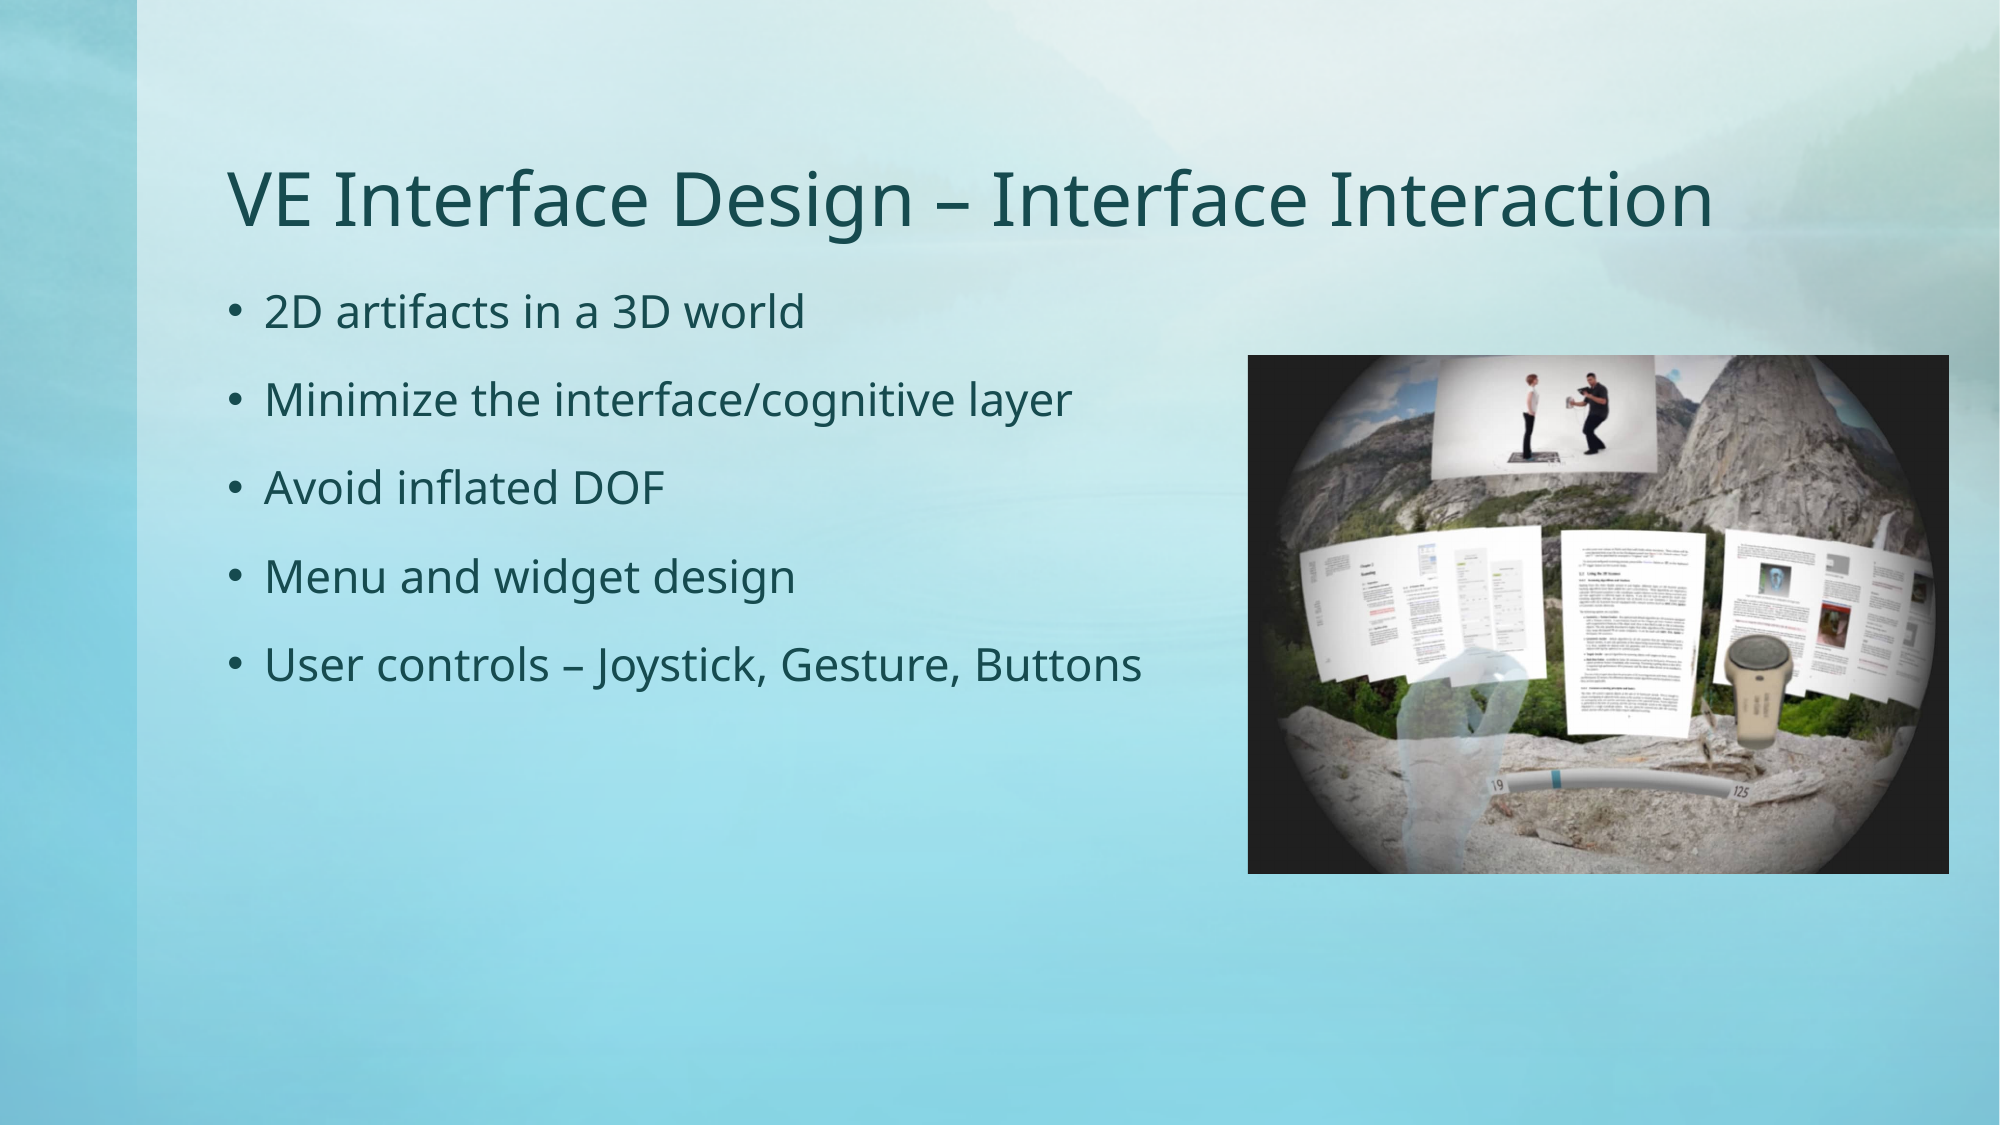

# VE Interface Design – Interface Interaction
2D artifacts in a 3D world
Minimize the interface/cognitive layer
Avoid inflated DOF
Menu and widget design
User controls – Joystick, Gesture, Buttons